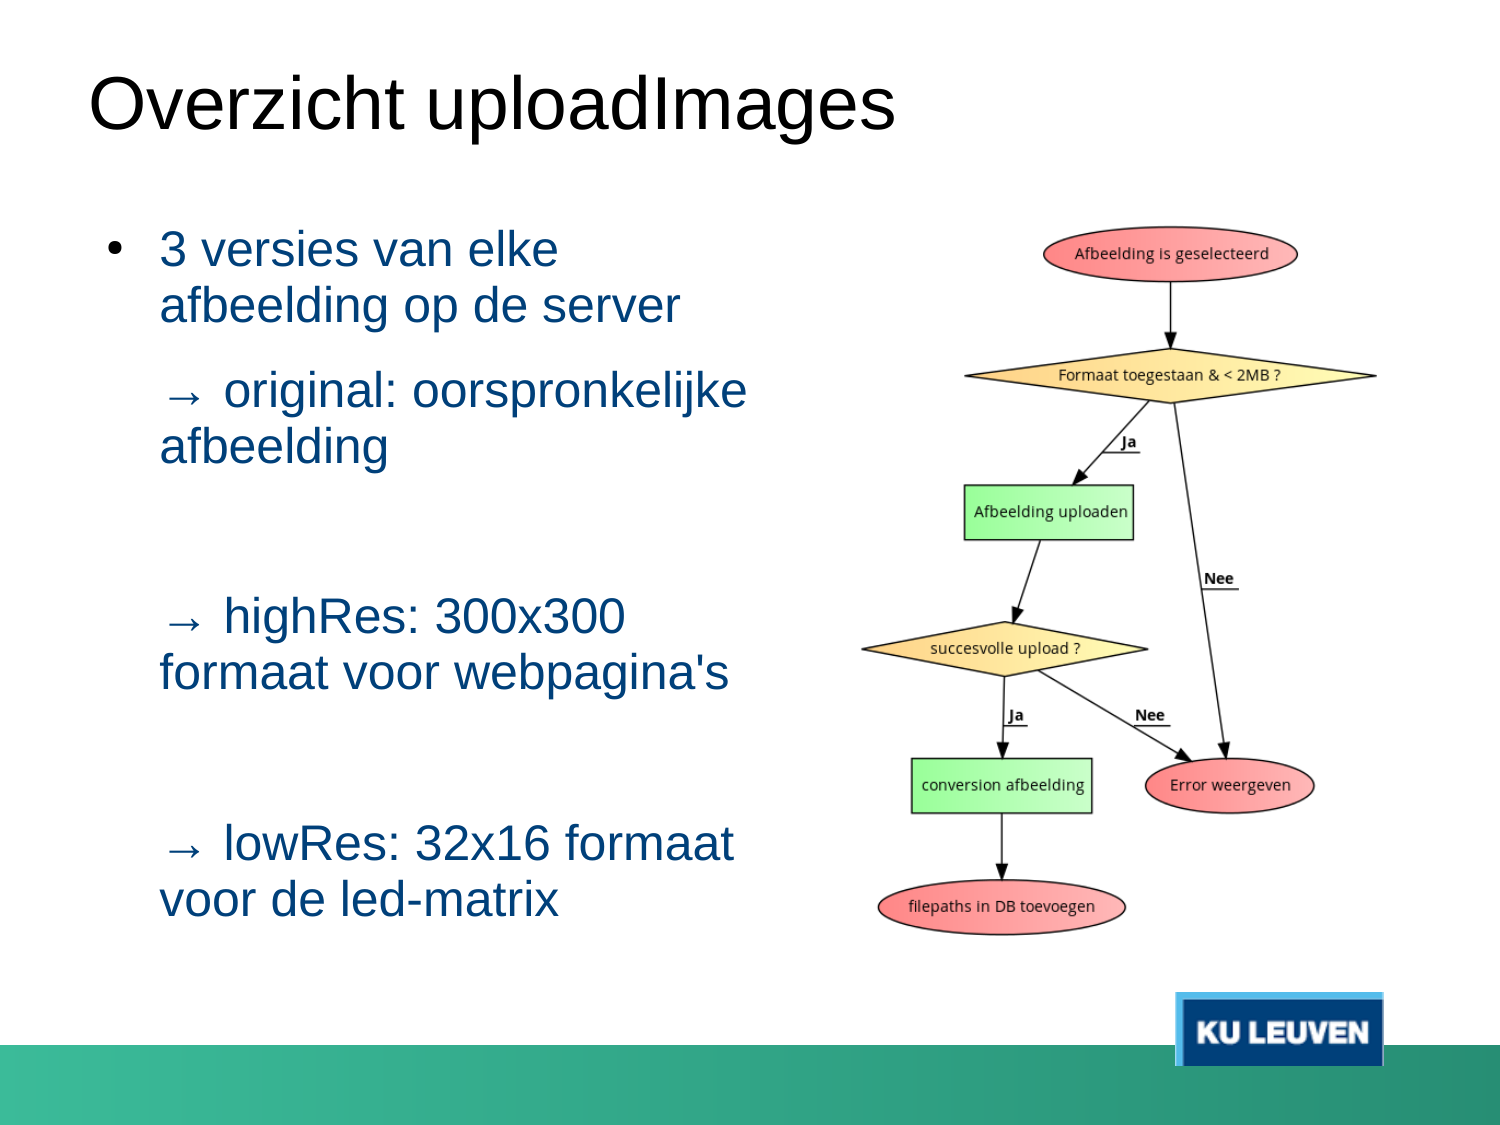

# Overzicht uploadImages
3 versies van elke afbeelding op de server
→ original: oorspronkelijke afbeelding
→ highRes: 300x300 formaat voor webpagina's
→ lowRes: 32x16 formaat voor de led-matrix